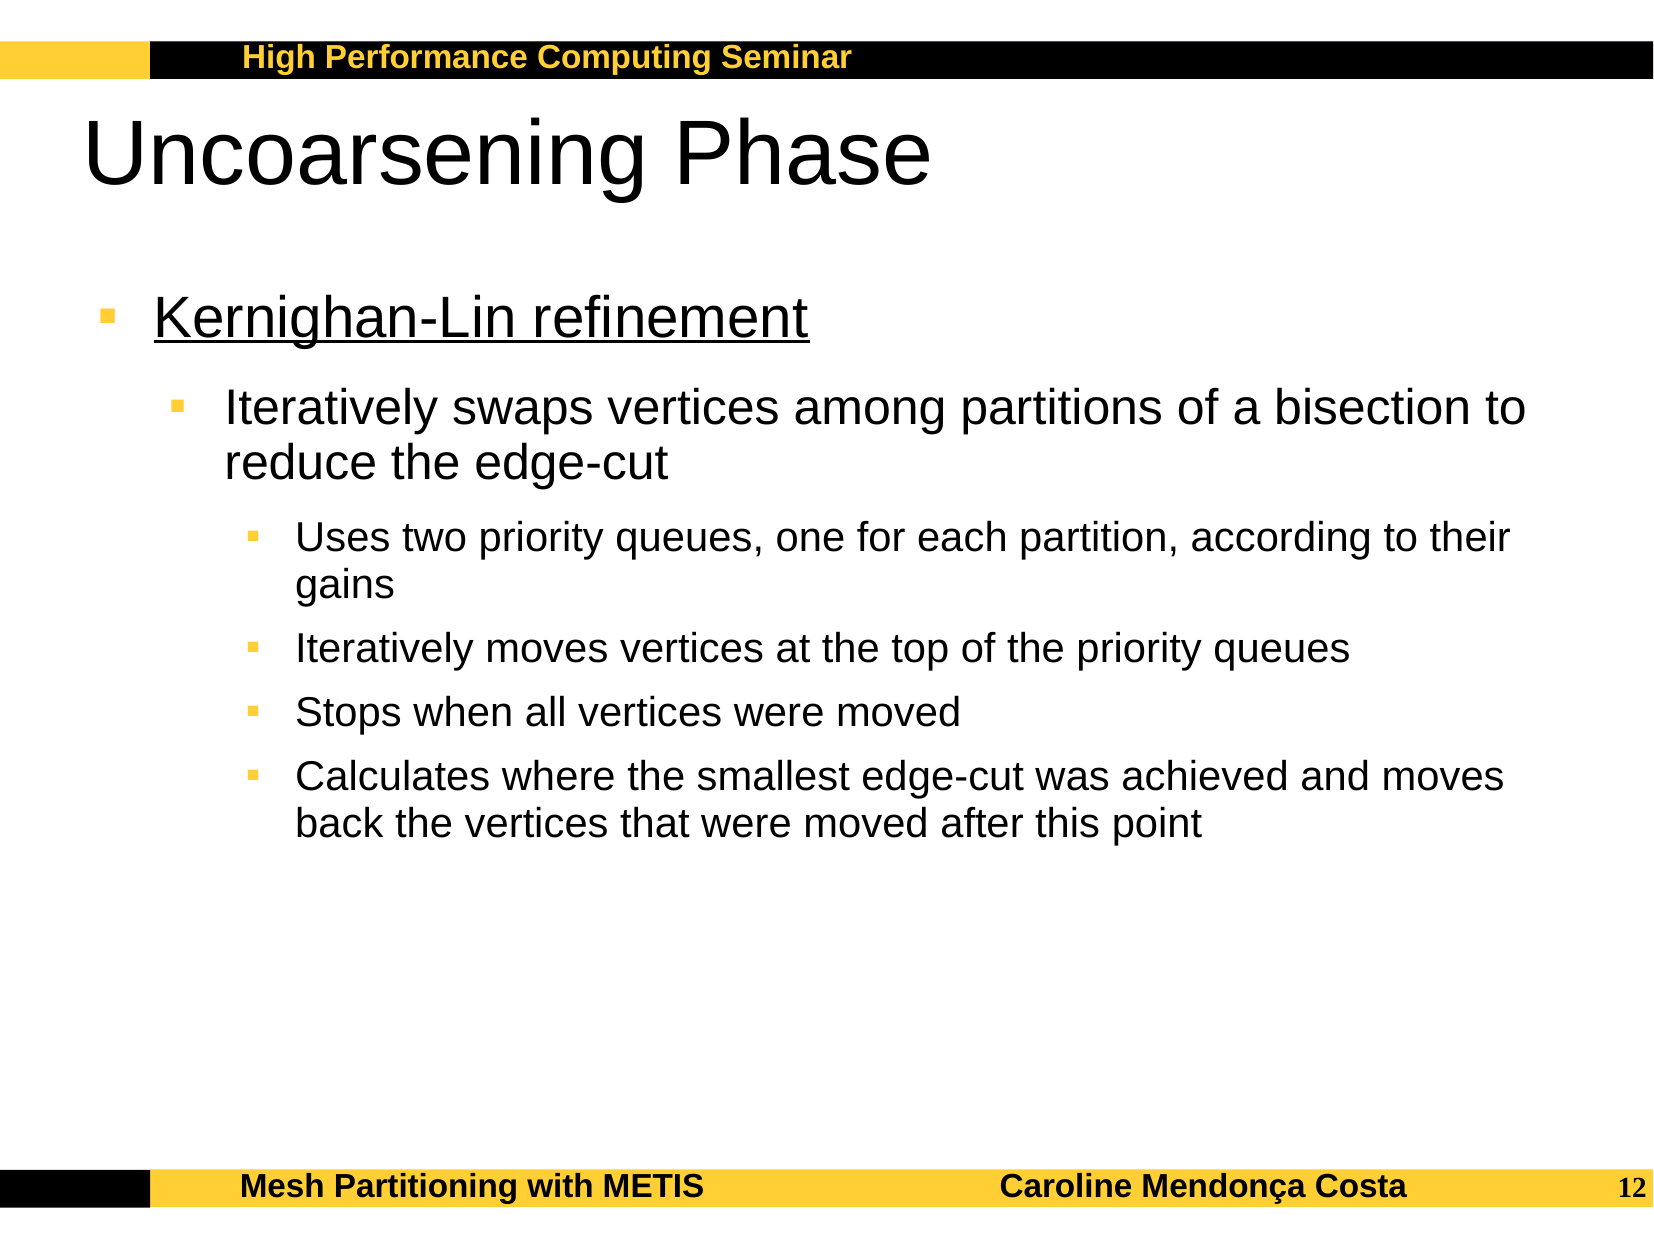

Uncoarsening Phase
# Kernighan-Lin refinement
Iteratively swaps vertices among partitions of a bisection to reduce the edge-cut
Uses two priority queues, one for each partition, according to their gains
Iteratively moves vertices at the top of the priority queues
Stops when all vertices were moved
Calculates where the smallest edge-cut was achieved and moves back the vertices that were moved after this point
12